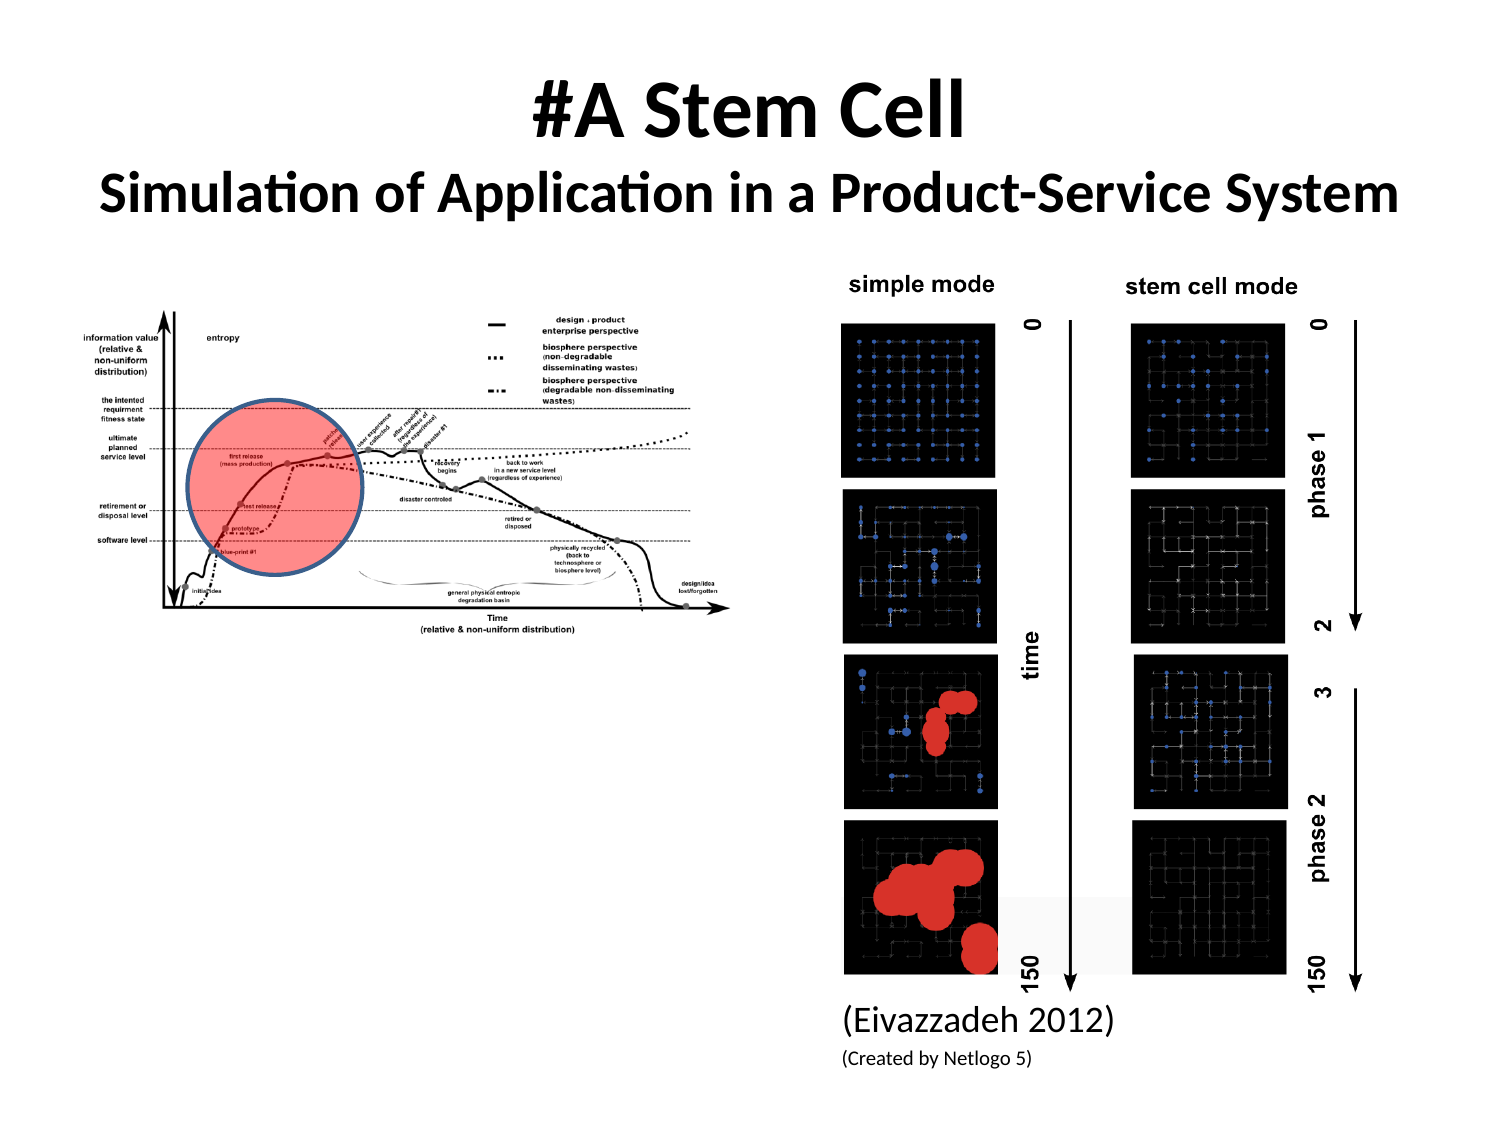

# #A Stem Cell Simulation of Application in a Product-Service System
(Eivazzadeh 2012)
(Created by Netlogo 5)